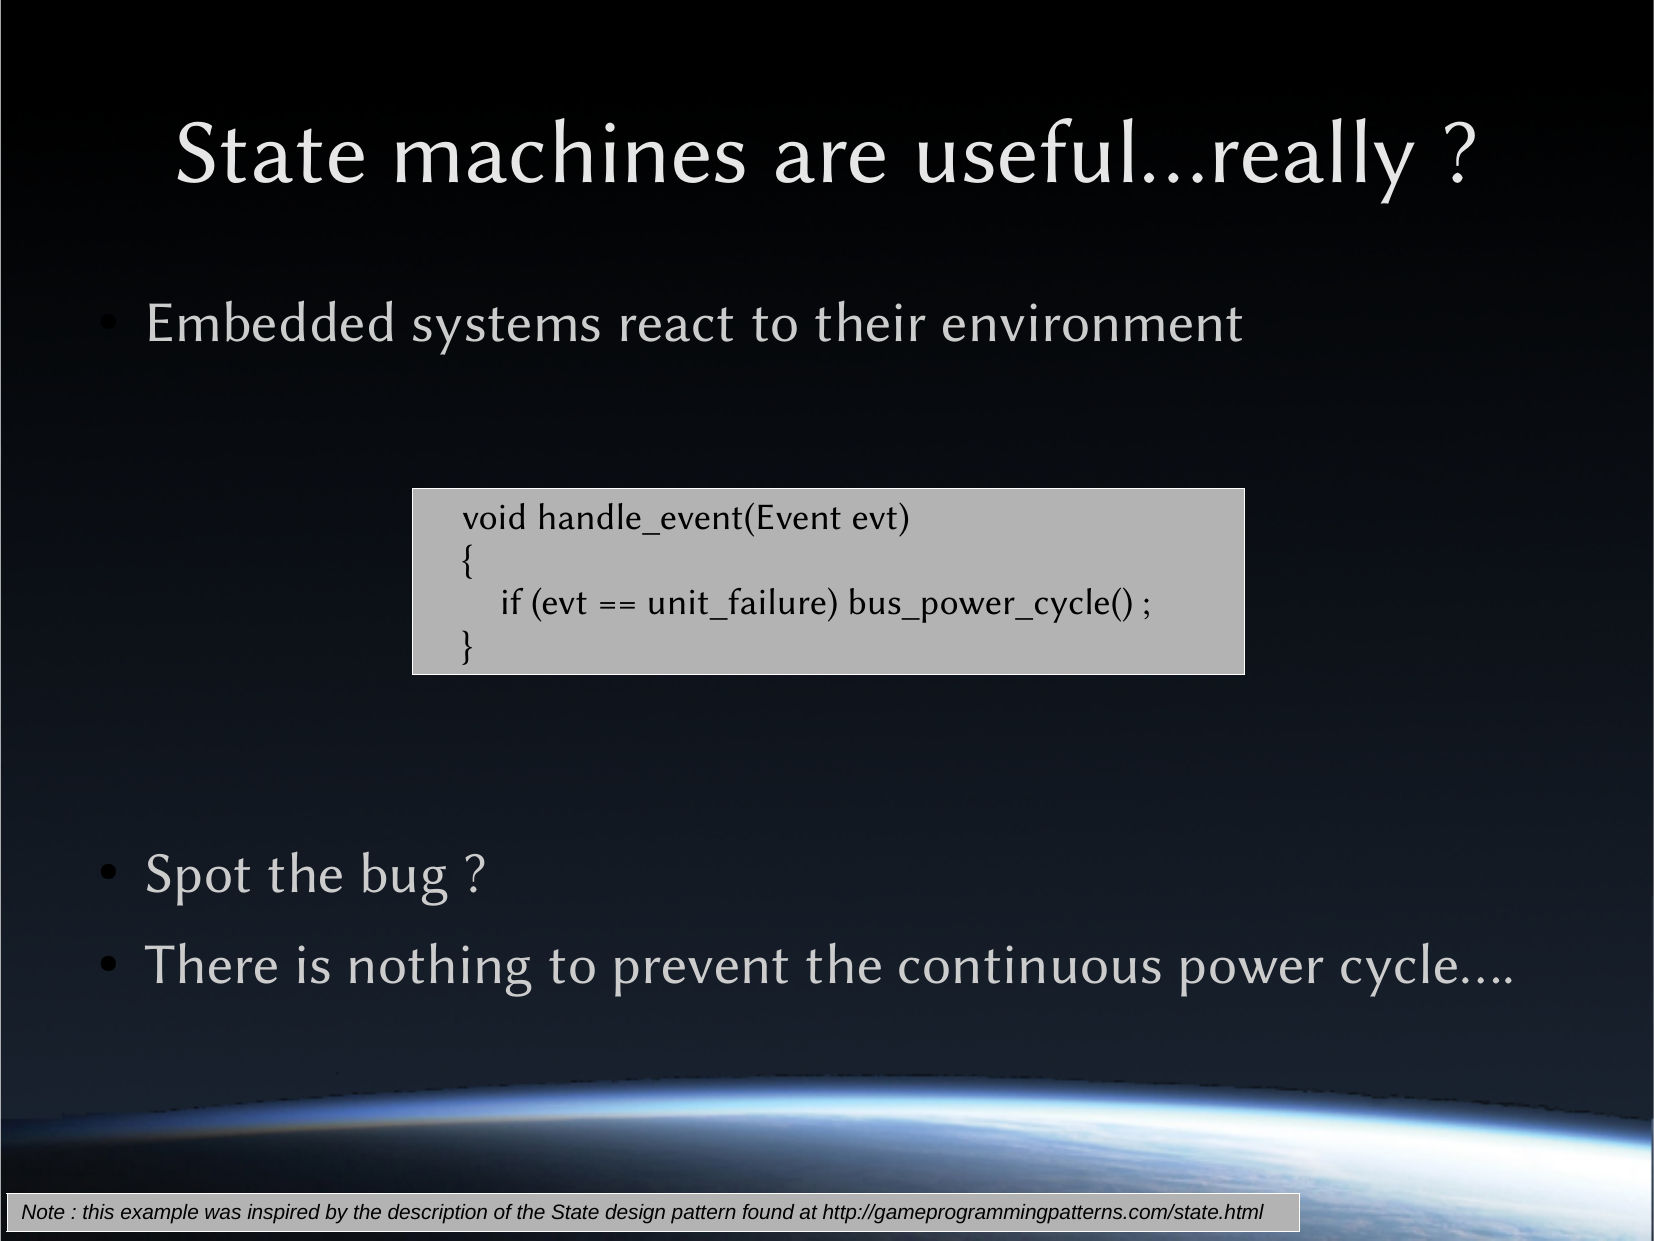

# State machines are useful...really ?
Embedded systems react to their environment
Spot the bug ?
There is nothing to prevent the continuous power cycle....
| void handle\_event(Event evt) { if (evt == unit\_failure) bus\_power\_cycle() ; } |
| --- |
| Note : this example was inspired by the description of the State design pattern found at http://gameprogrammingpatterns.com/state.html |
| --- |